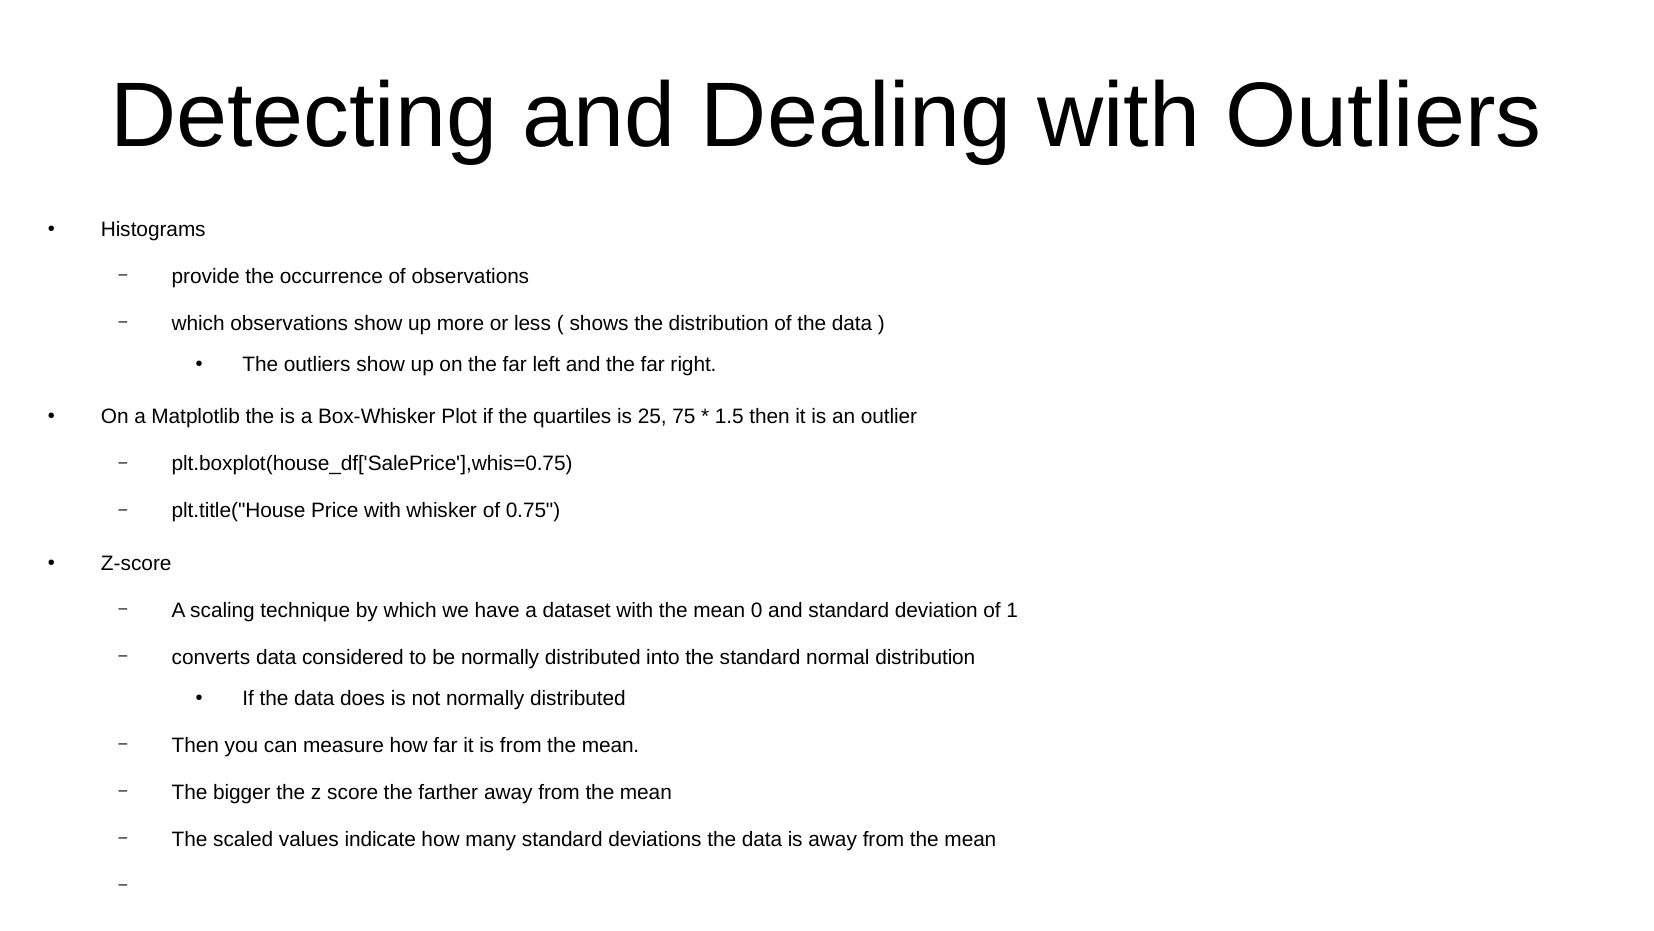

# Detecting and Dealing with Outliers
Histograms
provide the occurrence of observations
which observations show up more or less ( shows the distribution of the data )
The outliers show up on the far left and the far right.
On a Matplotlib the is a Box-Whisker Plot if the quartiles is 25, 75 * 1.5 then it is an outlier
plt.boxplot(house_df['SalePrice'],whis=0.75)
plt.title("House Price with whisker of 0.75")
Z-score
A scaling technique by which we have a dataset with the mean 0 and standard deviation of 1
converts data considered to be normally distributed into the standard normal distribution
If the data does is not normally distributed
Then you can measure how far it is from the mean.
The bigger the z score the farther away from the mean
The scaled values indicate how many standard deviations the data is away from the mean